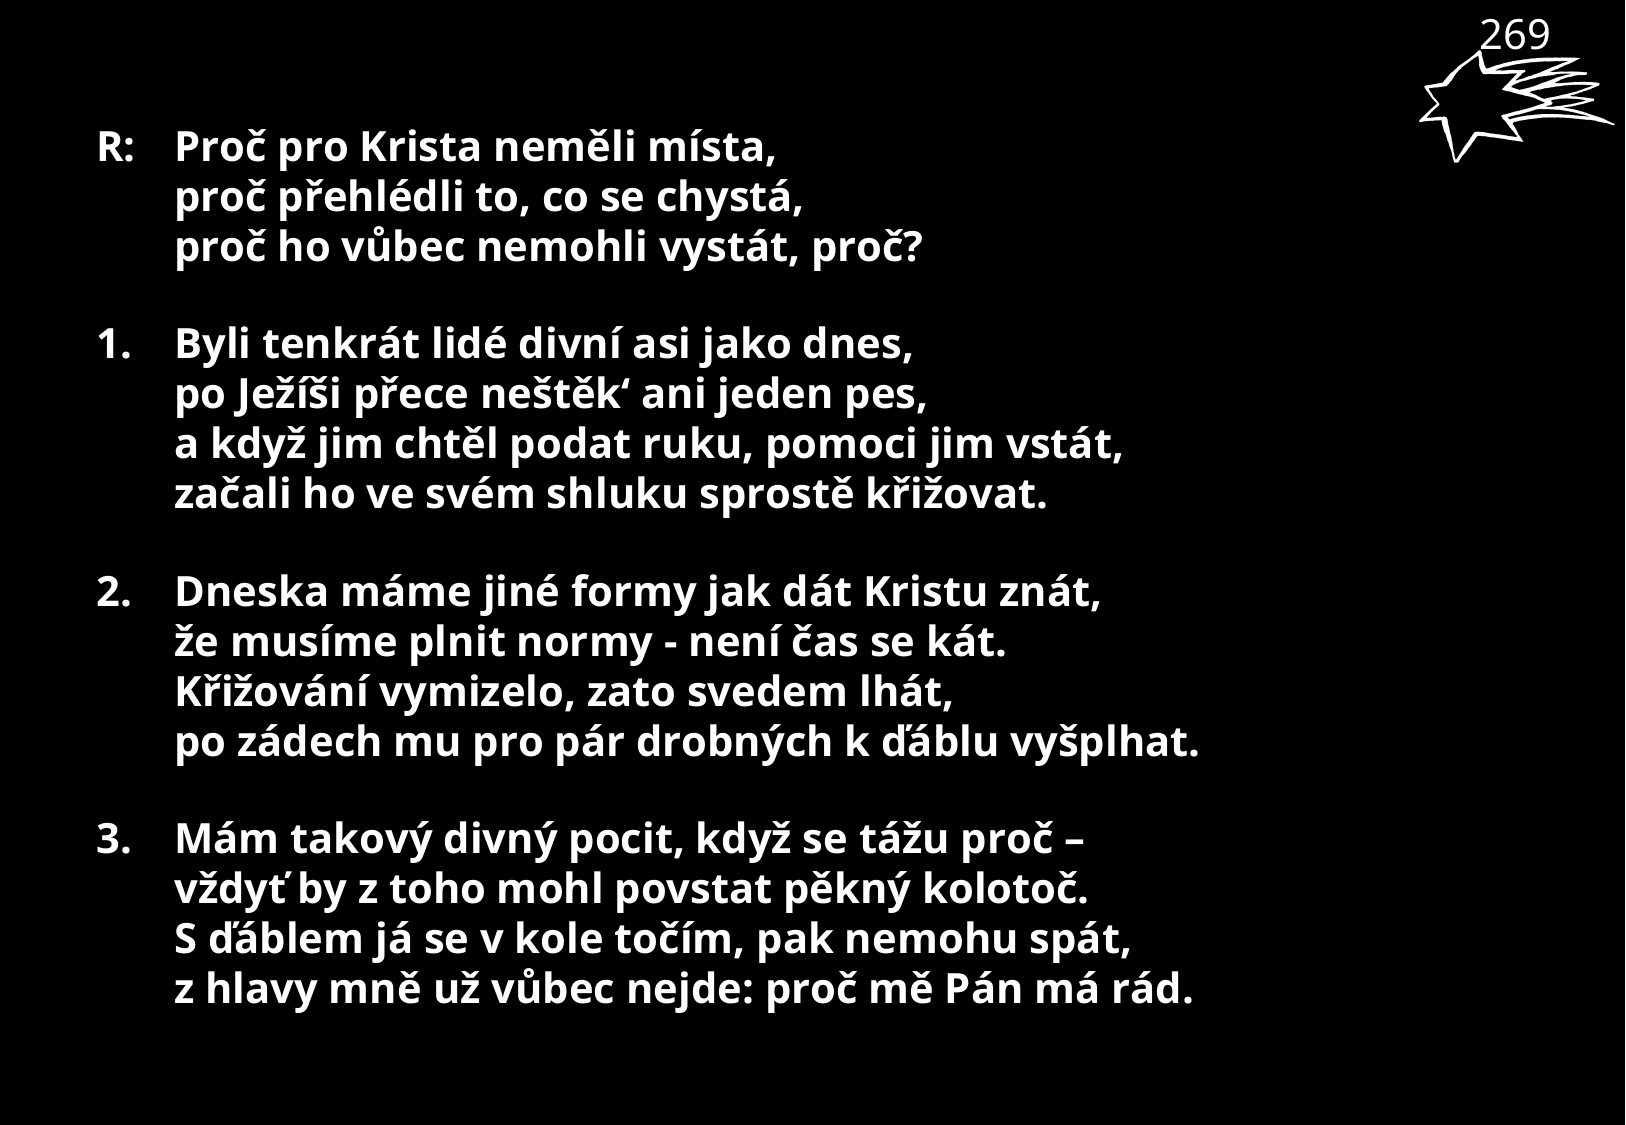

269
# R: 	Proč pro Krista neměli místa, proč přehlédli to, co se chystá, proč ho vůbec nemohli vystát, proč?
1. 	Byli tenkrát lidé divní asi jako dnes,
po Ježíši přece neštěk‘ ani jeden pes,
a když jim chtěl podat ruku, pomoci jim vstát,
začali ho ve svém shluku sprostě křižovat.
2.	Dneska máme jiné formy jak dát Kristu znát,
že musíme plnit normy - není čas se kát.
Křižování vymizelo, zato svedem lhát,
po zádech mu pro pár drobných k ďáblu vyšplhat.
3.	Mám takový divný pocit, když se tážu proč –
vždyť by z toho mohl povstat pěkný kolotoč.
S ďáblem já se v kole točím, pak nemohu spát,
z hlavy mně už vůbec nejde: proč mě Pán má rád.